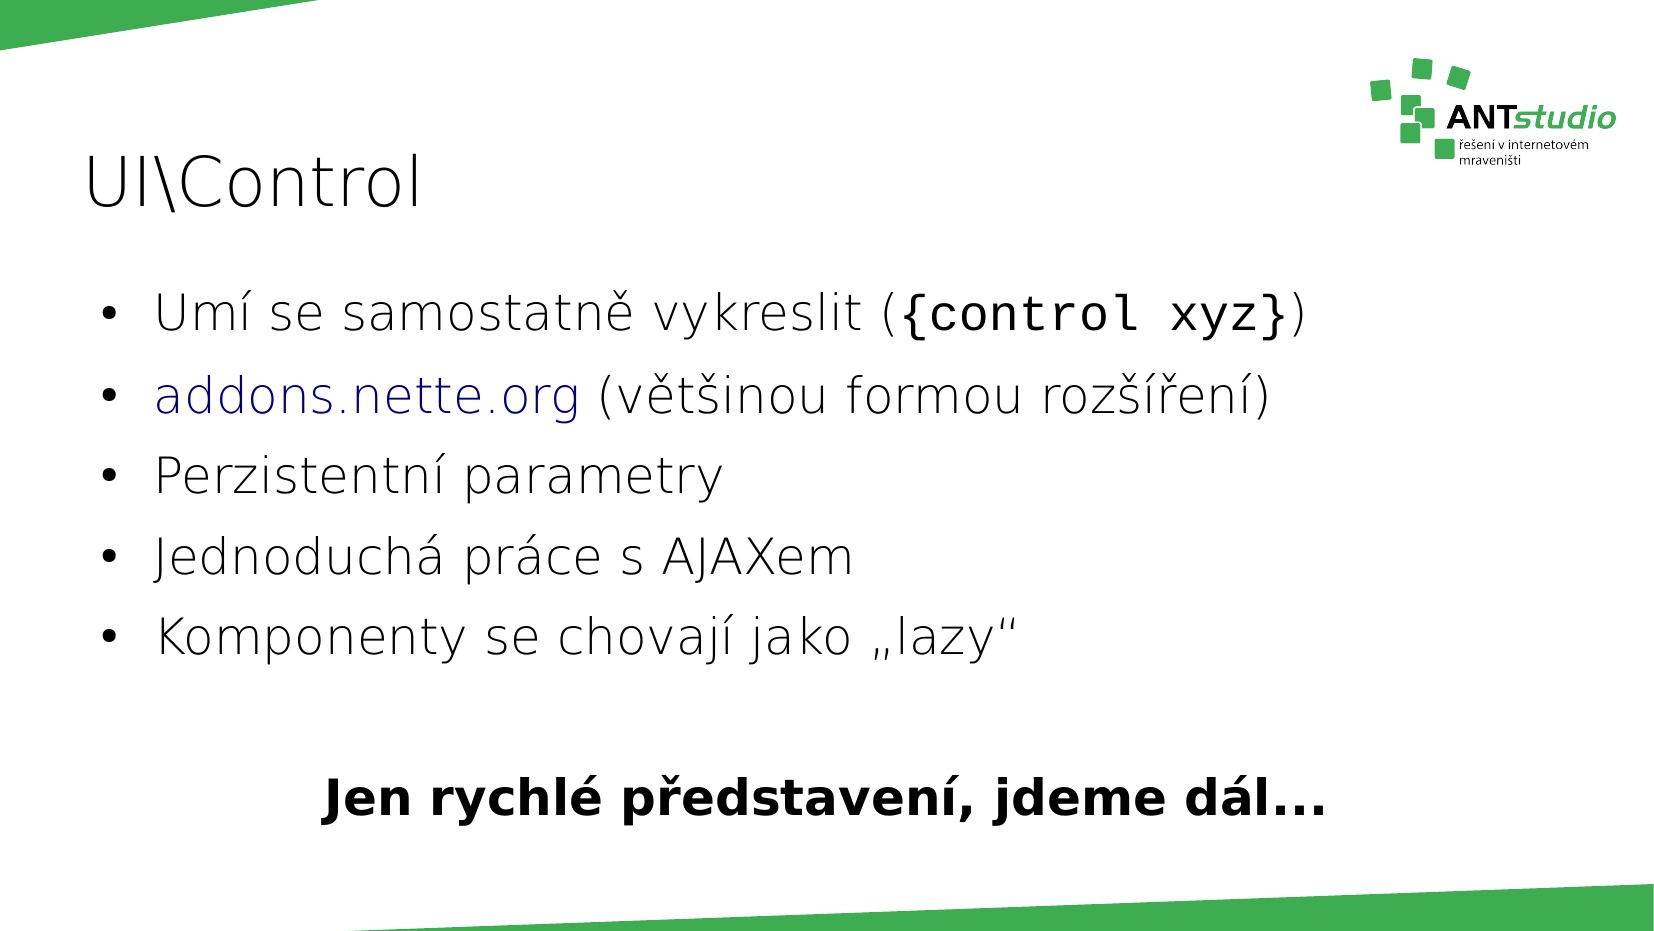

# UI\Control
Umí se samostatně vykreslit ({control xyz})
addons.nette.org (většinou formou rozšíření)
Perzistentní parametry
Jednoduchá práce s AJAXem
Komponenty se chovají jako „lazy“
Jen rychlé představení, jdeme dál...